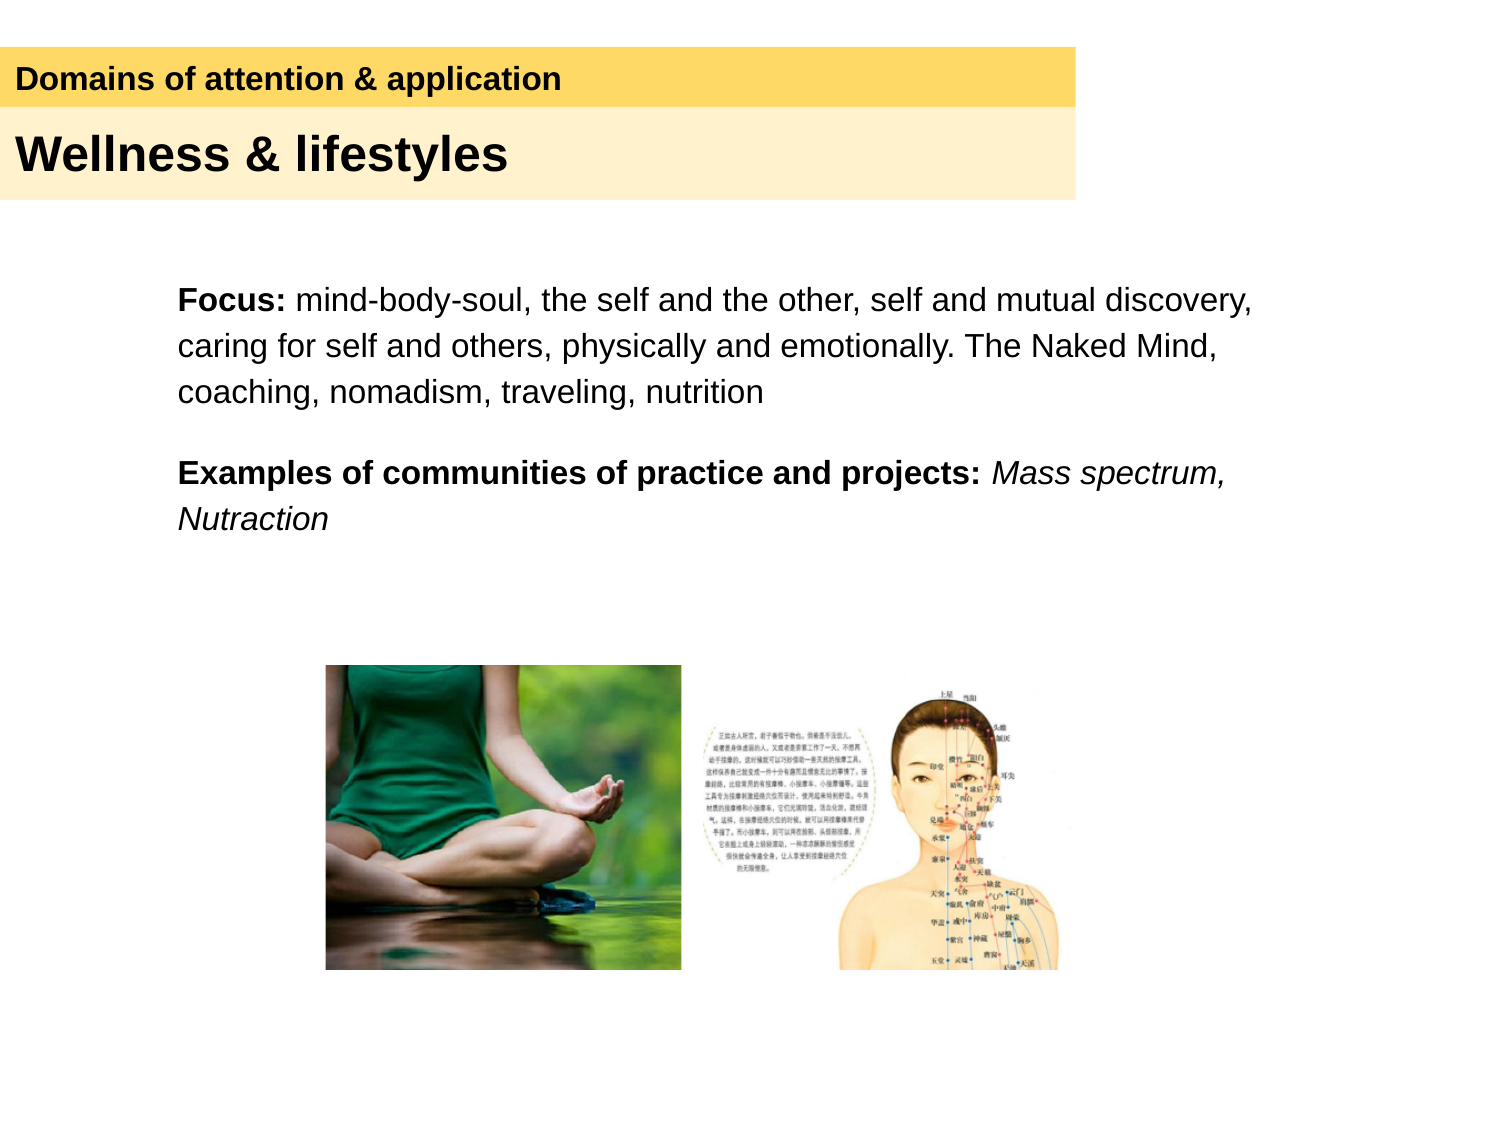

Domains of attention & application
Wellness & lifestyles
Focus: mind-body-soul, the self and the other, self and mutual discovery, caring for self and others, physically and emotionally. The Naked Mind, coaching, nomadism, traveling, nutrition
Examples of communities of practice and projects: Mass spectrum, Nutraction